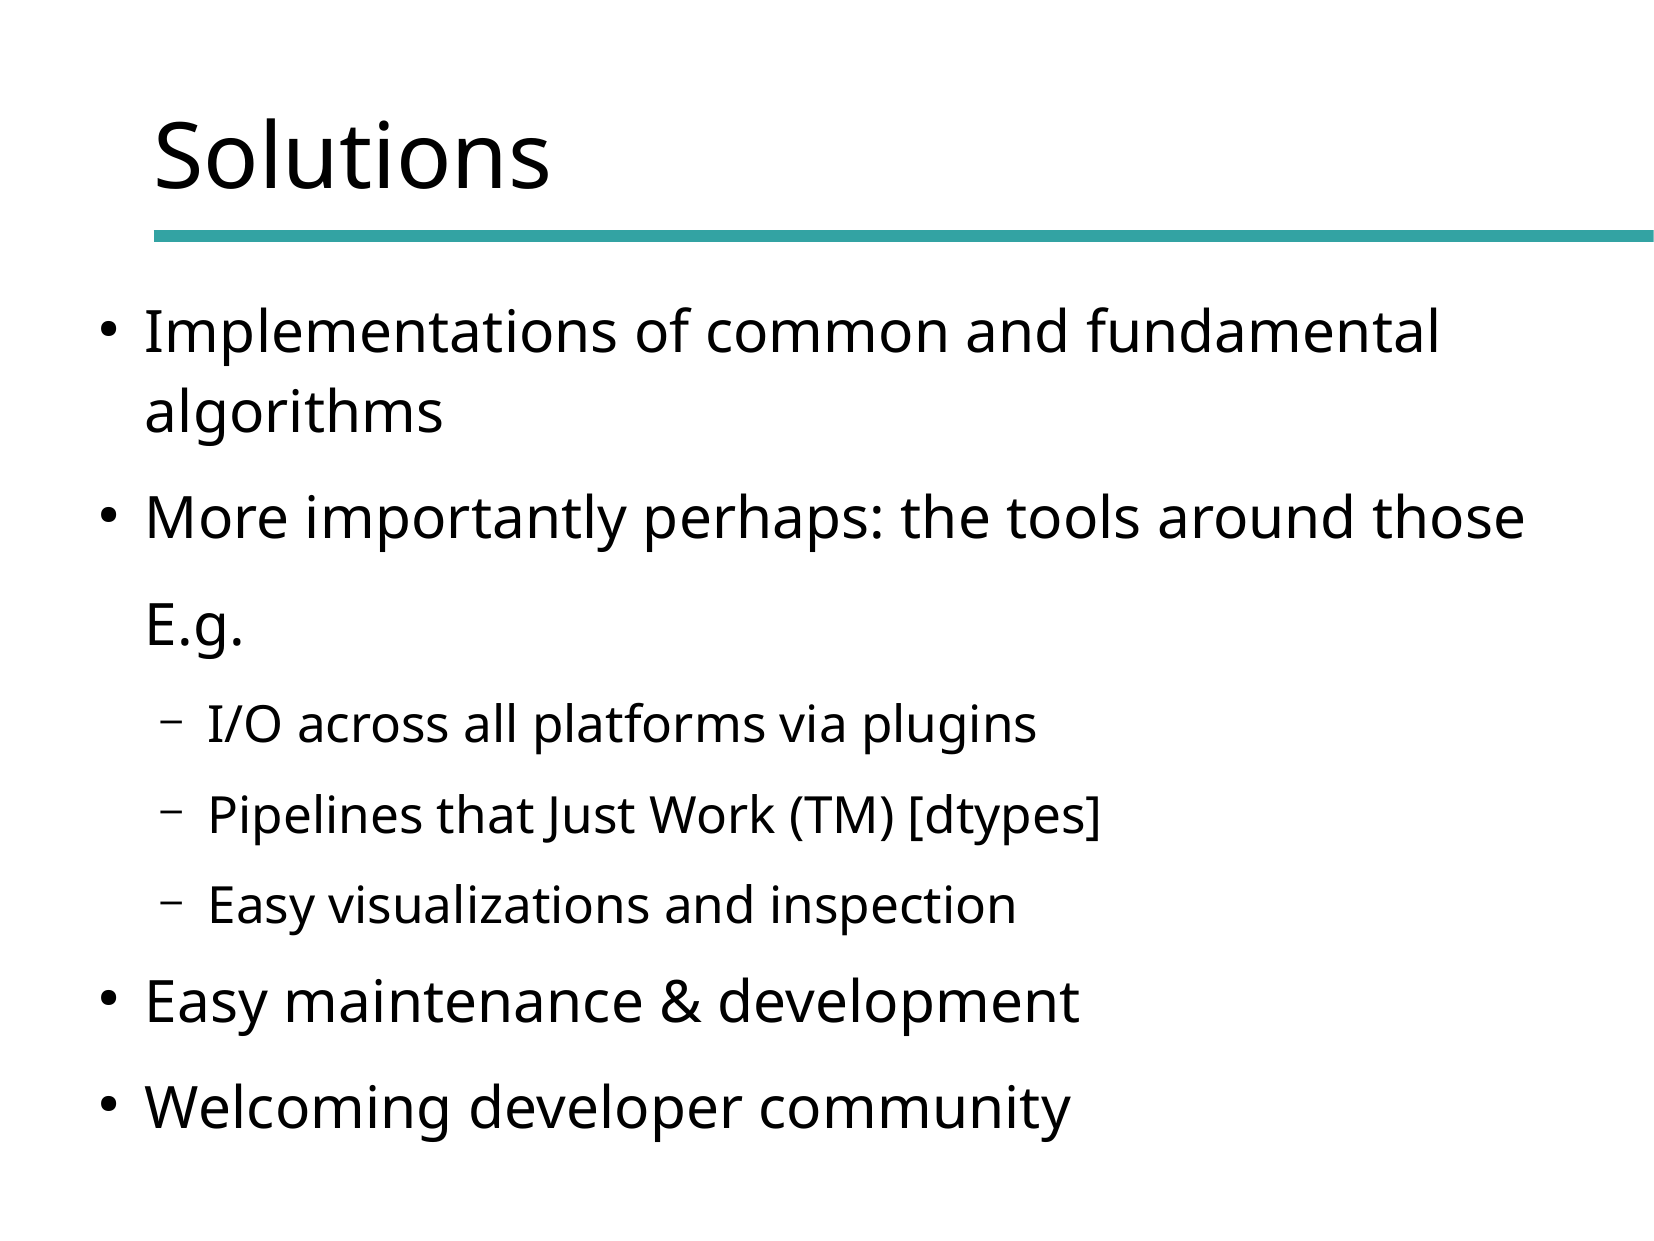

# Solutions
Implementations of common and fundamental algorithms
More importantly perhaps: the tools around those
E.g.
I/O across all platforms via plugins
Pipelines that Just Work (TM) [dtypes]
Easy visualizations and inspection
Easy maintenance & development
Welcoming developer community